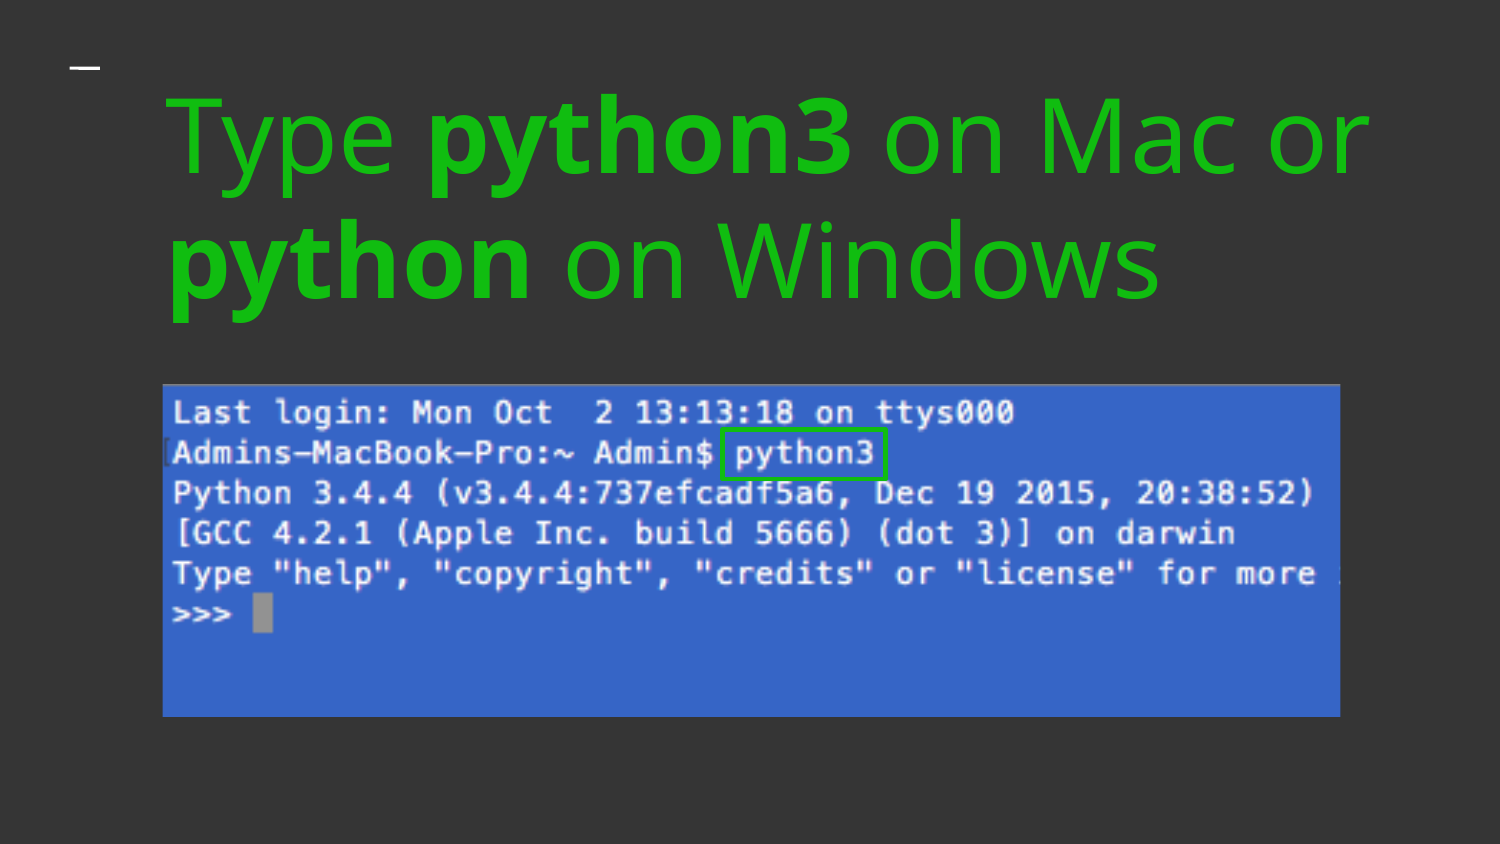

# Type python3 on Mac or python on Windows